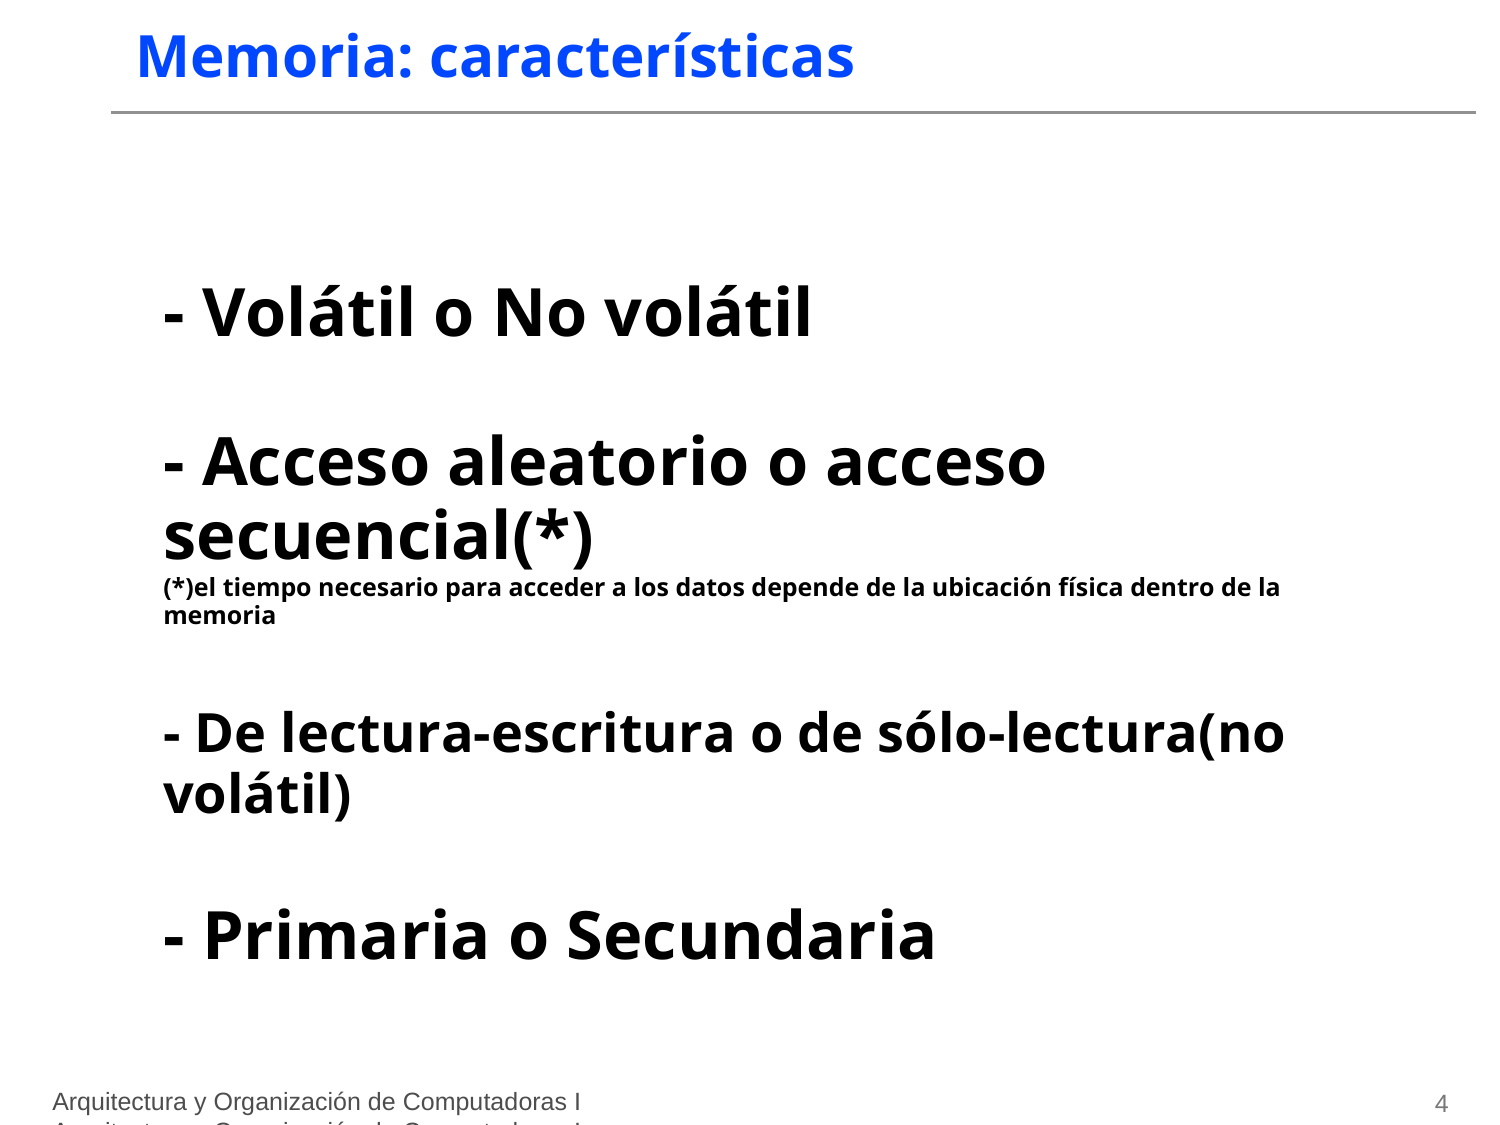

# Memoria: características
- Volátil o No volátil
- Acceso aleatorio o acceso secuencial(*)
(*)el tiempo necesario para acceder a los datos depende de la ubicación física dentro de la memoria
- De lectura-escritura o de sólo-lectura(no volátil)
- Primaria o Secundaria
Arquitectura y Organización de Computadoras I
4